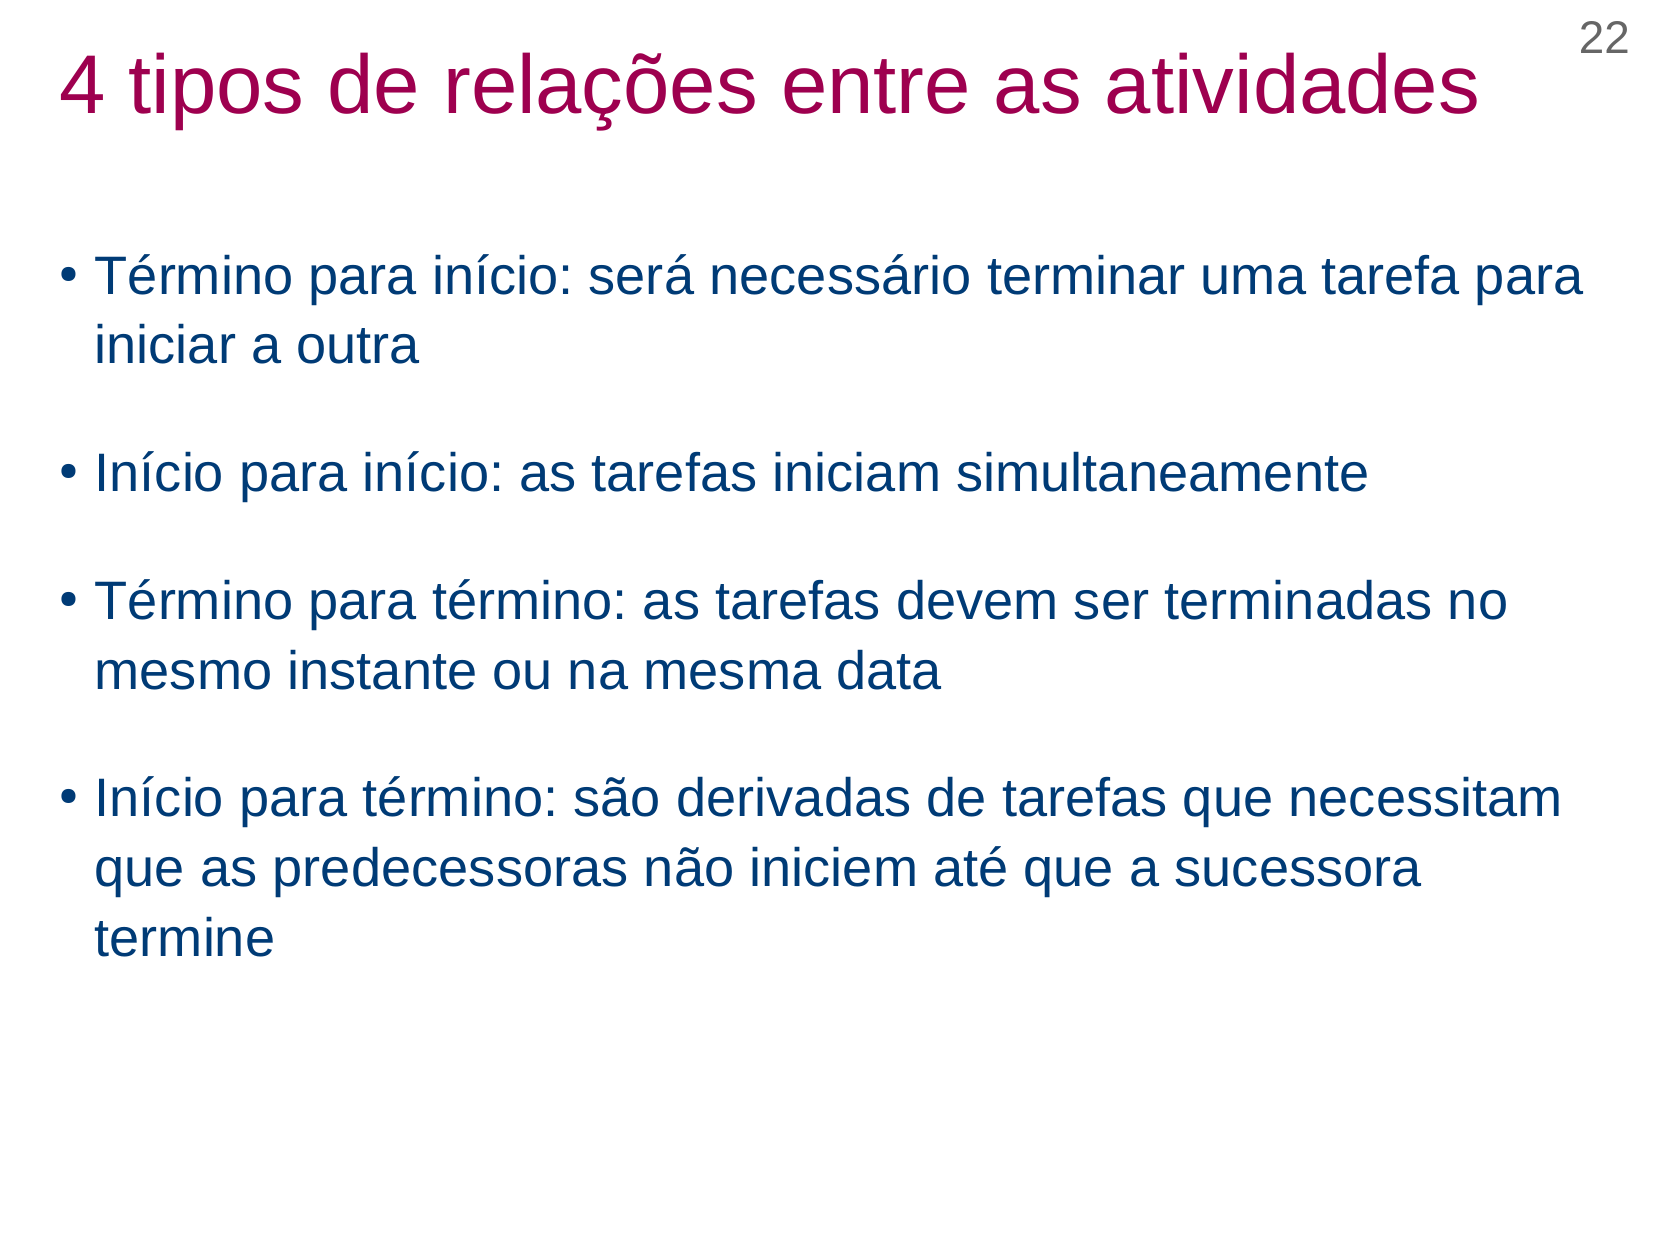

22
# 4 tipos de relações entre as atividades
Término para início: será necessário terminar uma tarefa para iniciar a outra
Início para início: as tarefas iniciam simultaneamente
Término para término: as tarefas devem ser terminadas no mesmo instante ou na mesma data
Início para término: são derivadas de tarefas que necessitam que as predecessoras não iniciem até que a sucessora termine